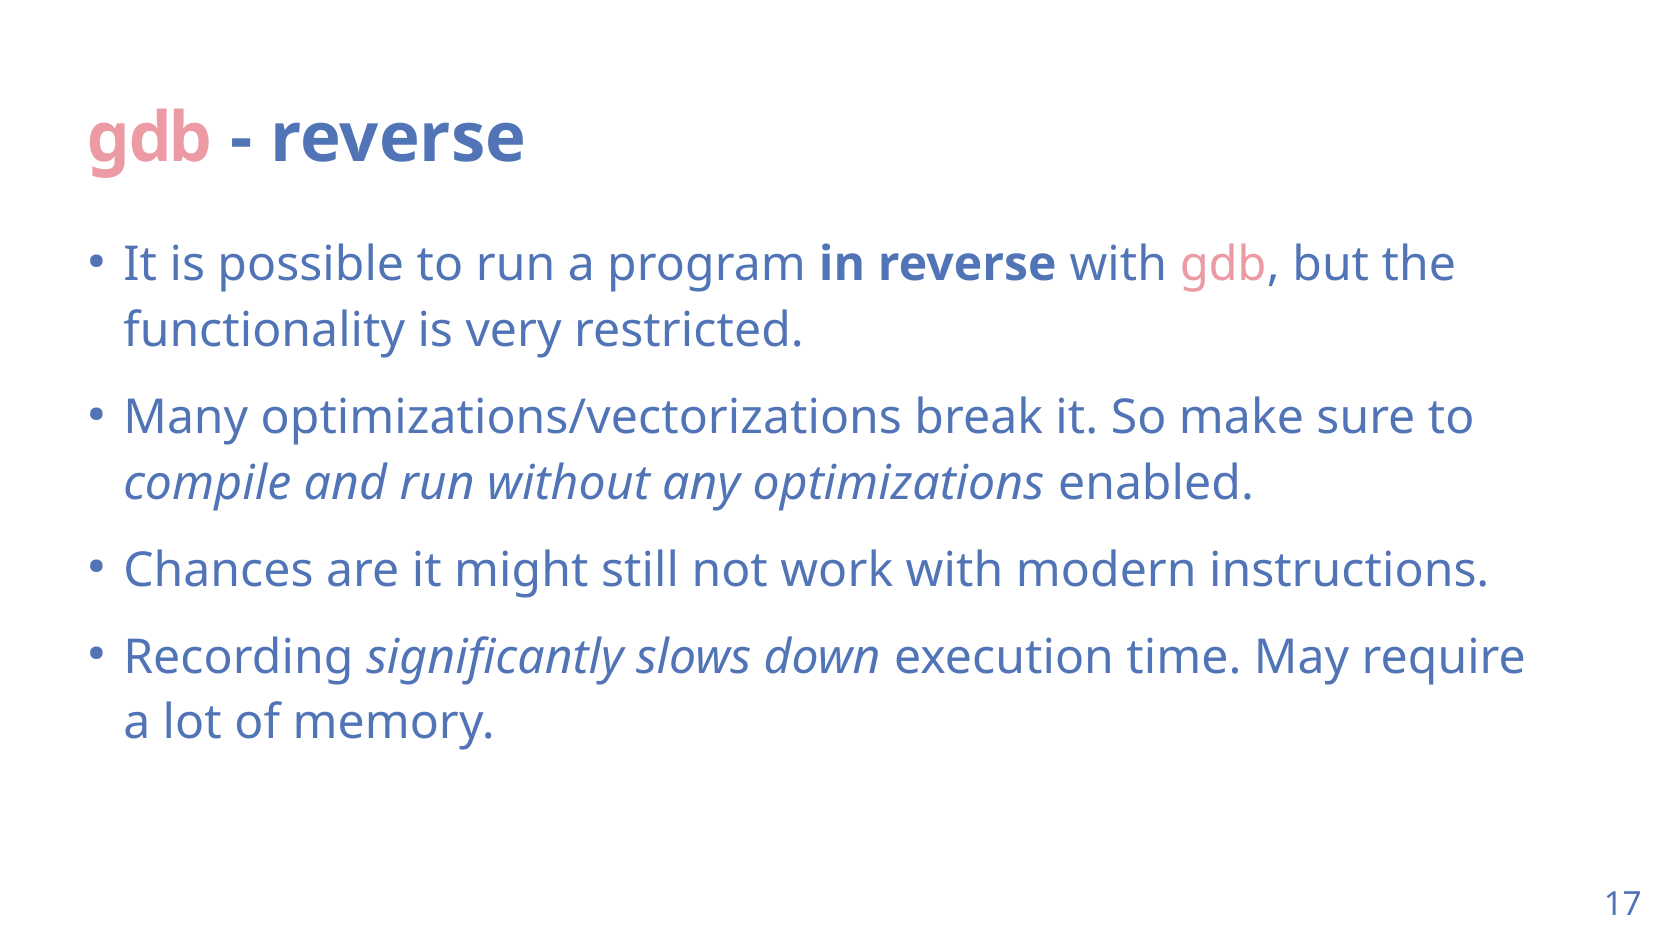

# gdb - reverse
It is possible to run a program in reverse with gdb, but the functionality is very restricted.
Many optimizations/vectorizations break it. So make sure to compile and run without any optimizations enabled.
Chances are it might still not work with modern instructions.
Recording significantly slows down execution time. May require a lot of memory.
17